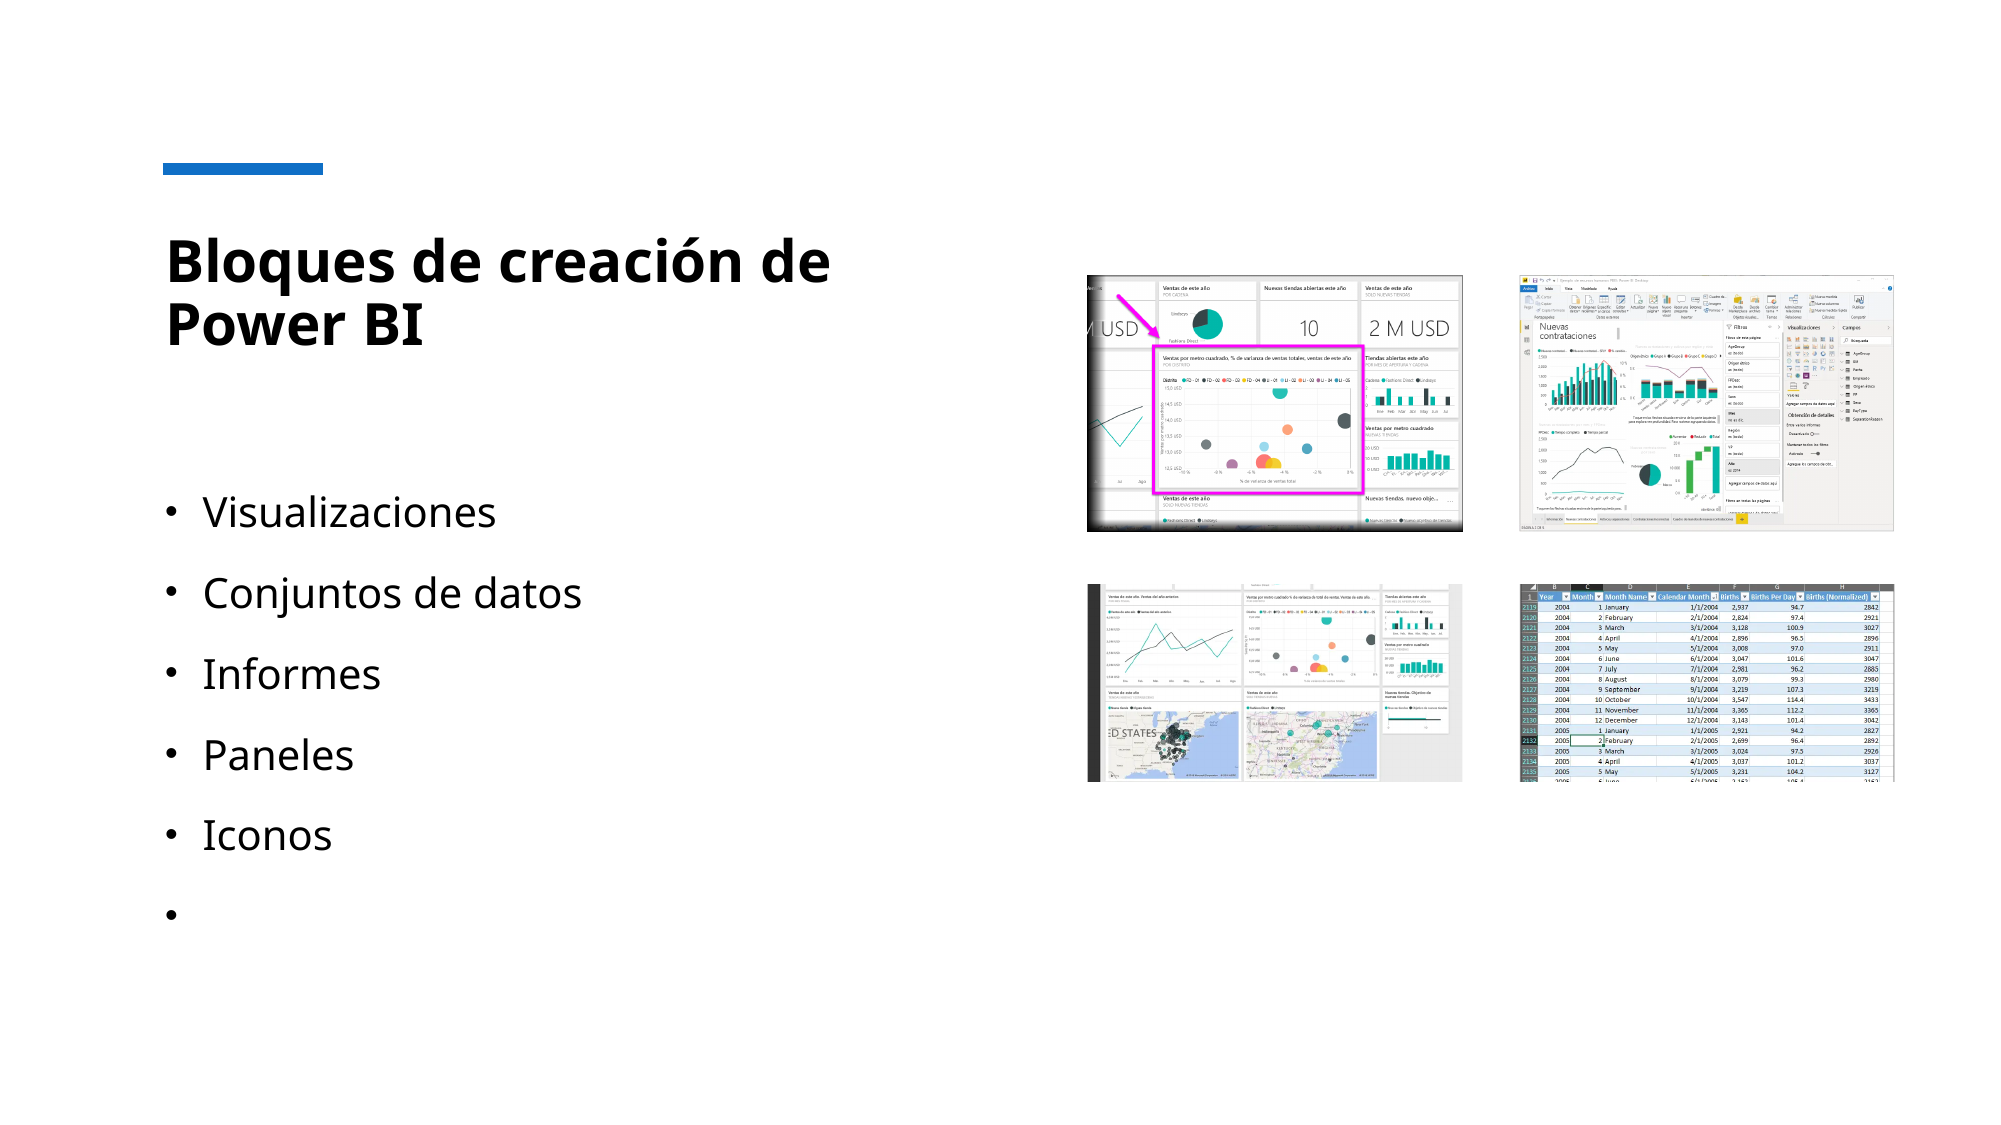

# Bloques de creación de Power BI
Visualizaciones
Conjuntos de datos
Informes
Paneles
Iconos